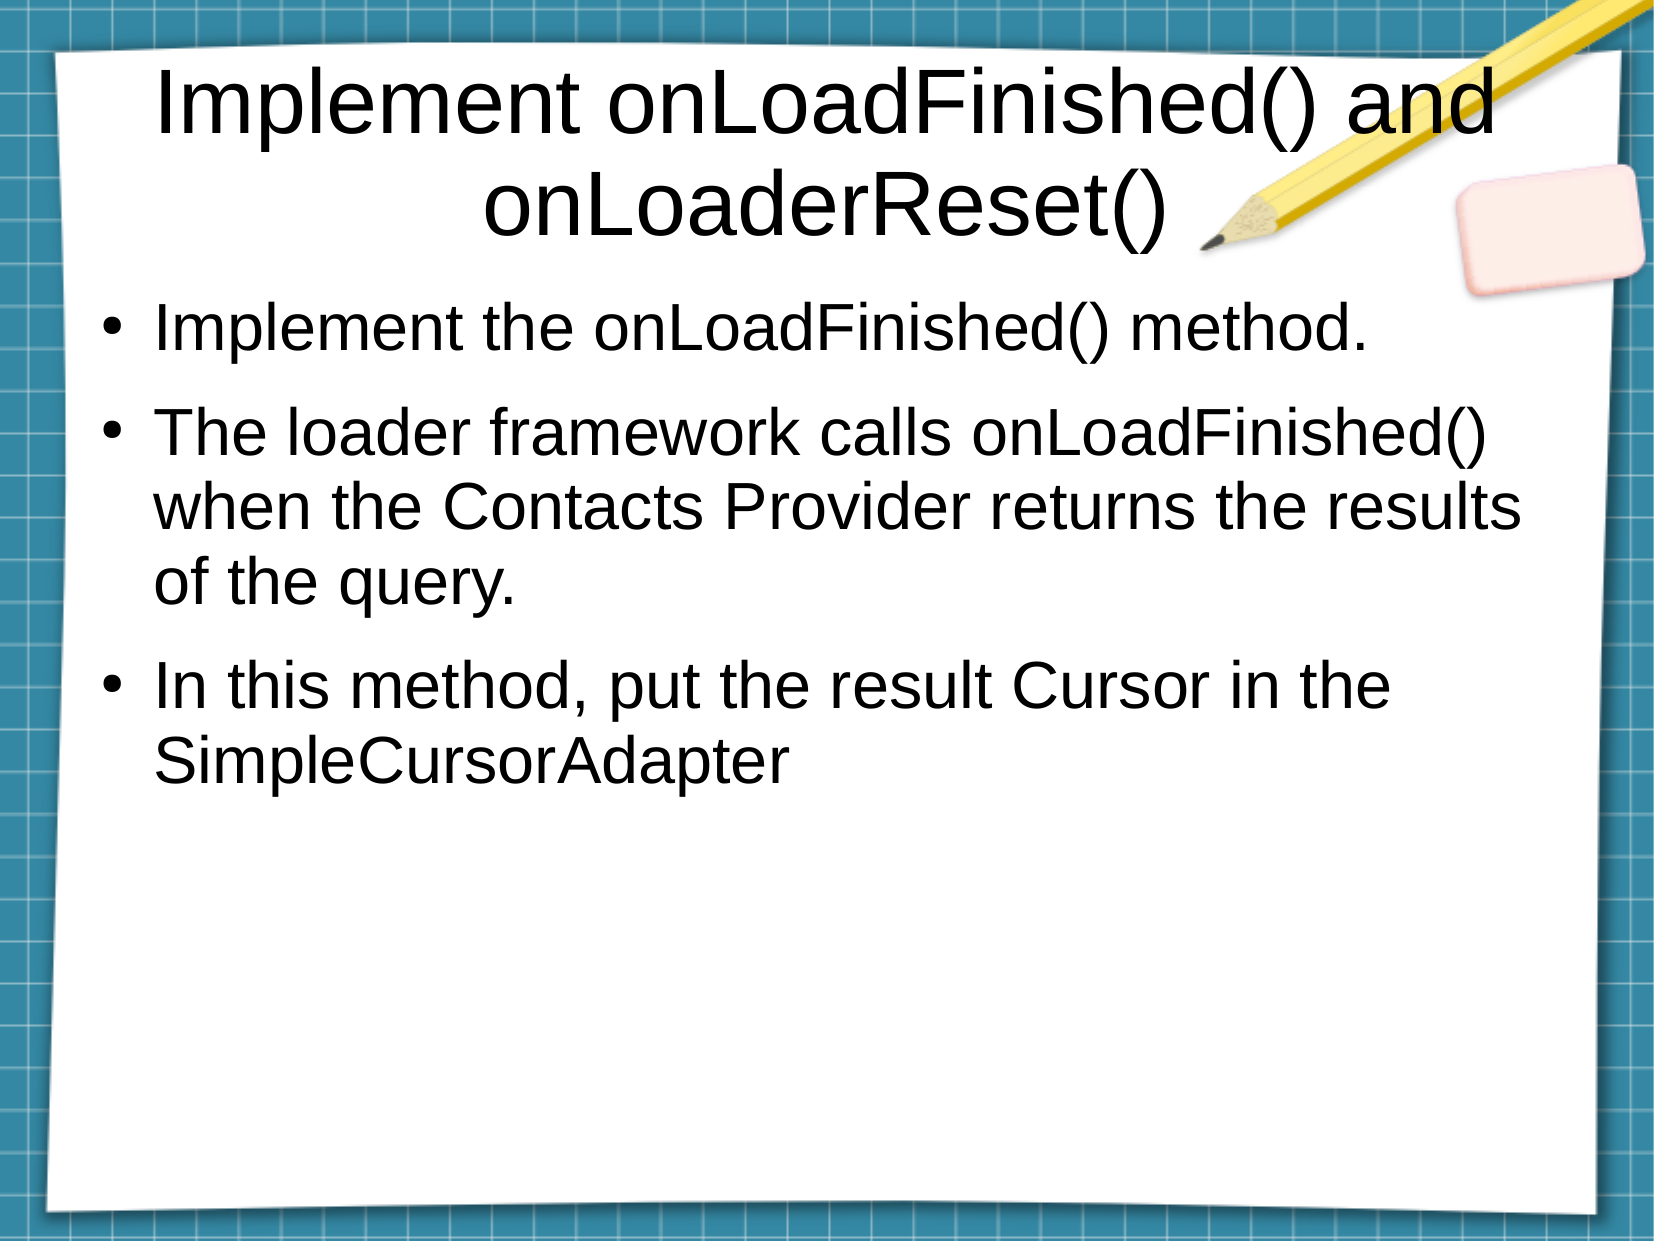

# Implement onLoadFinished() and onLoaderReset()
Implement the onLoadFinished() method.
The loader framework calls onLoadFinished() when the Contacts Provider returns the results of the query.
In this method, put the result Cursor in the SimpleCursorAdapter